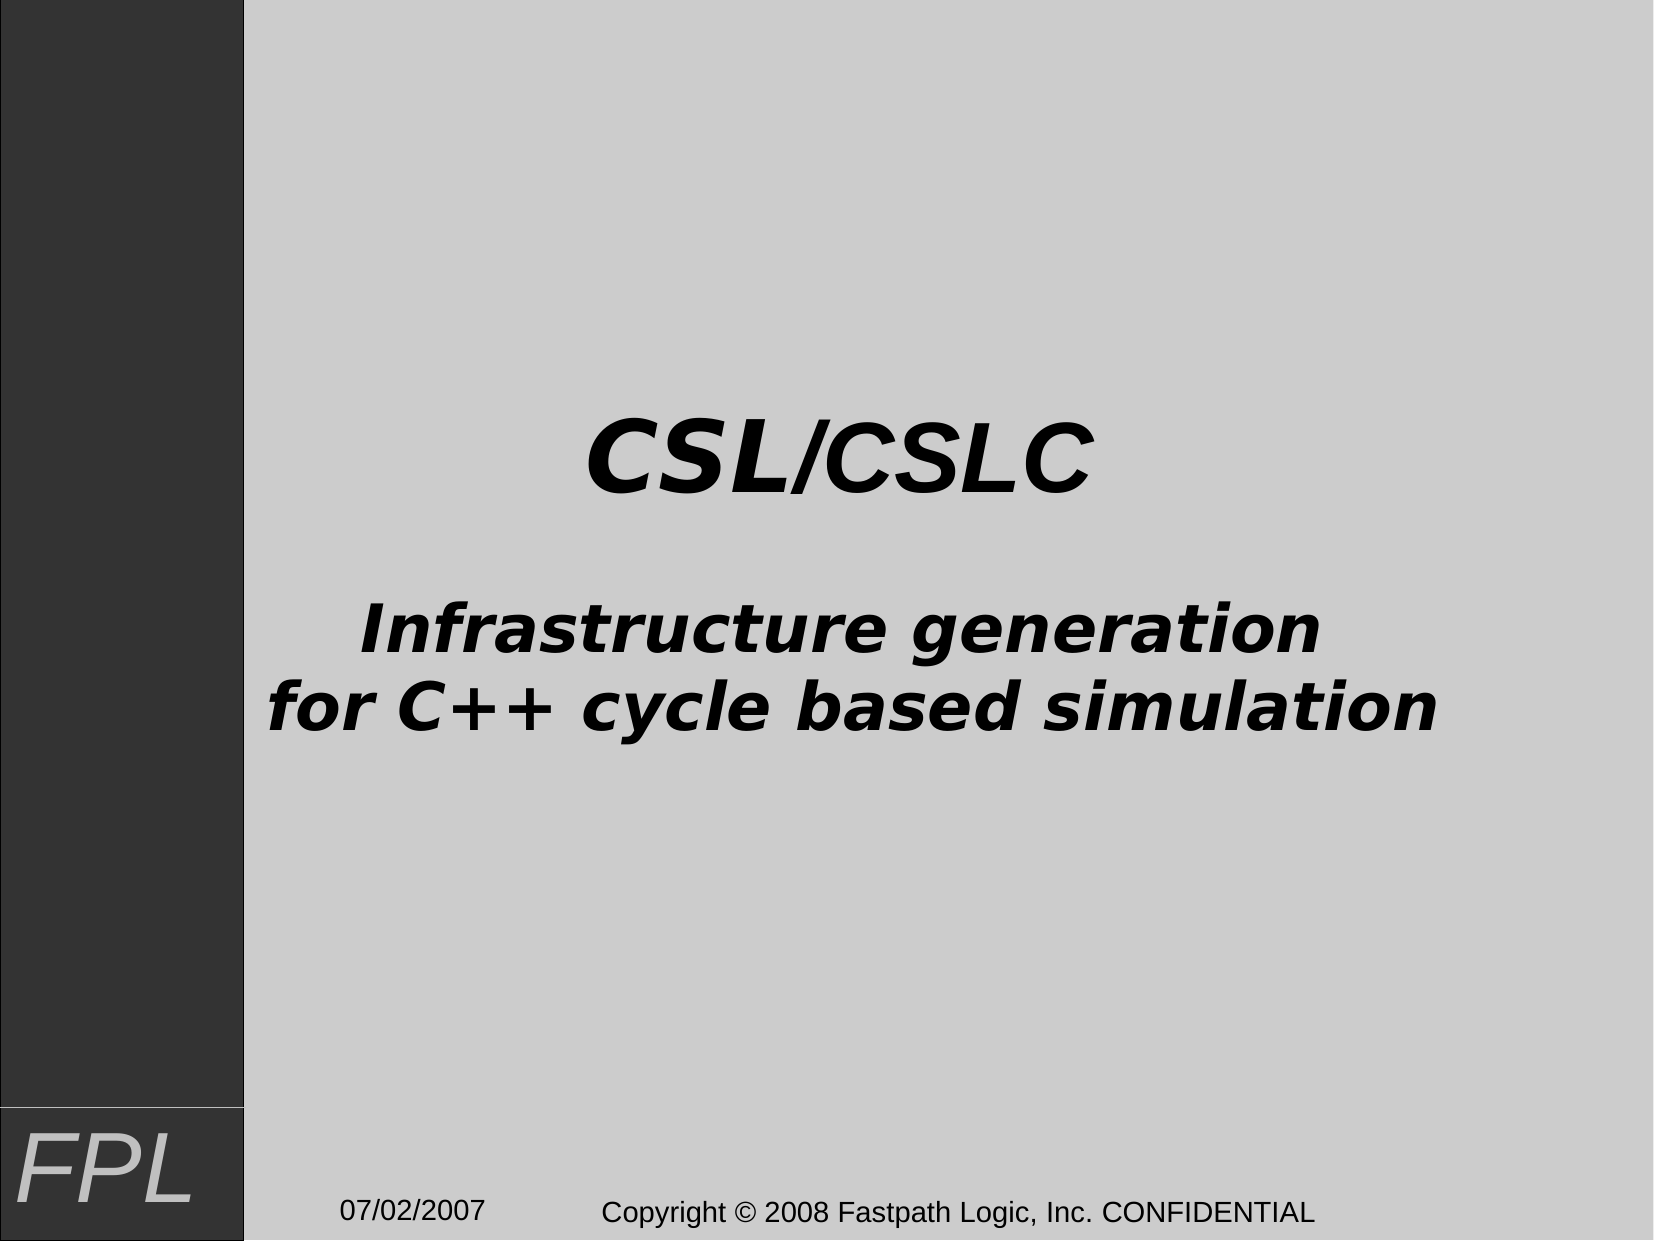

# CSL/CSLC Infrastructure generation for C++ cycle based simulation
07/02/2007
© 2007 FASTPATH LOGIC INC.